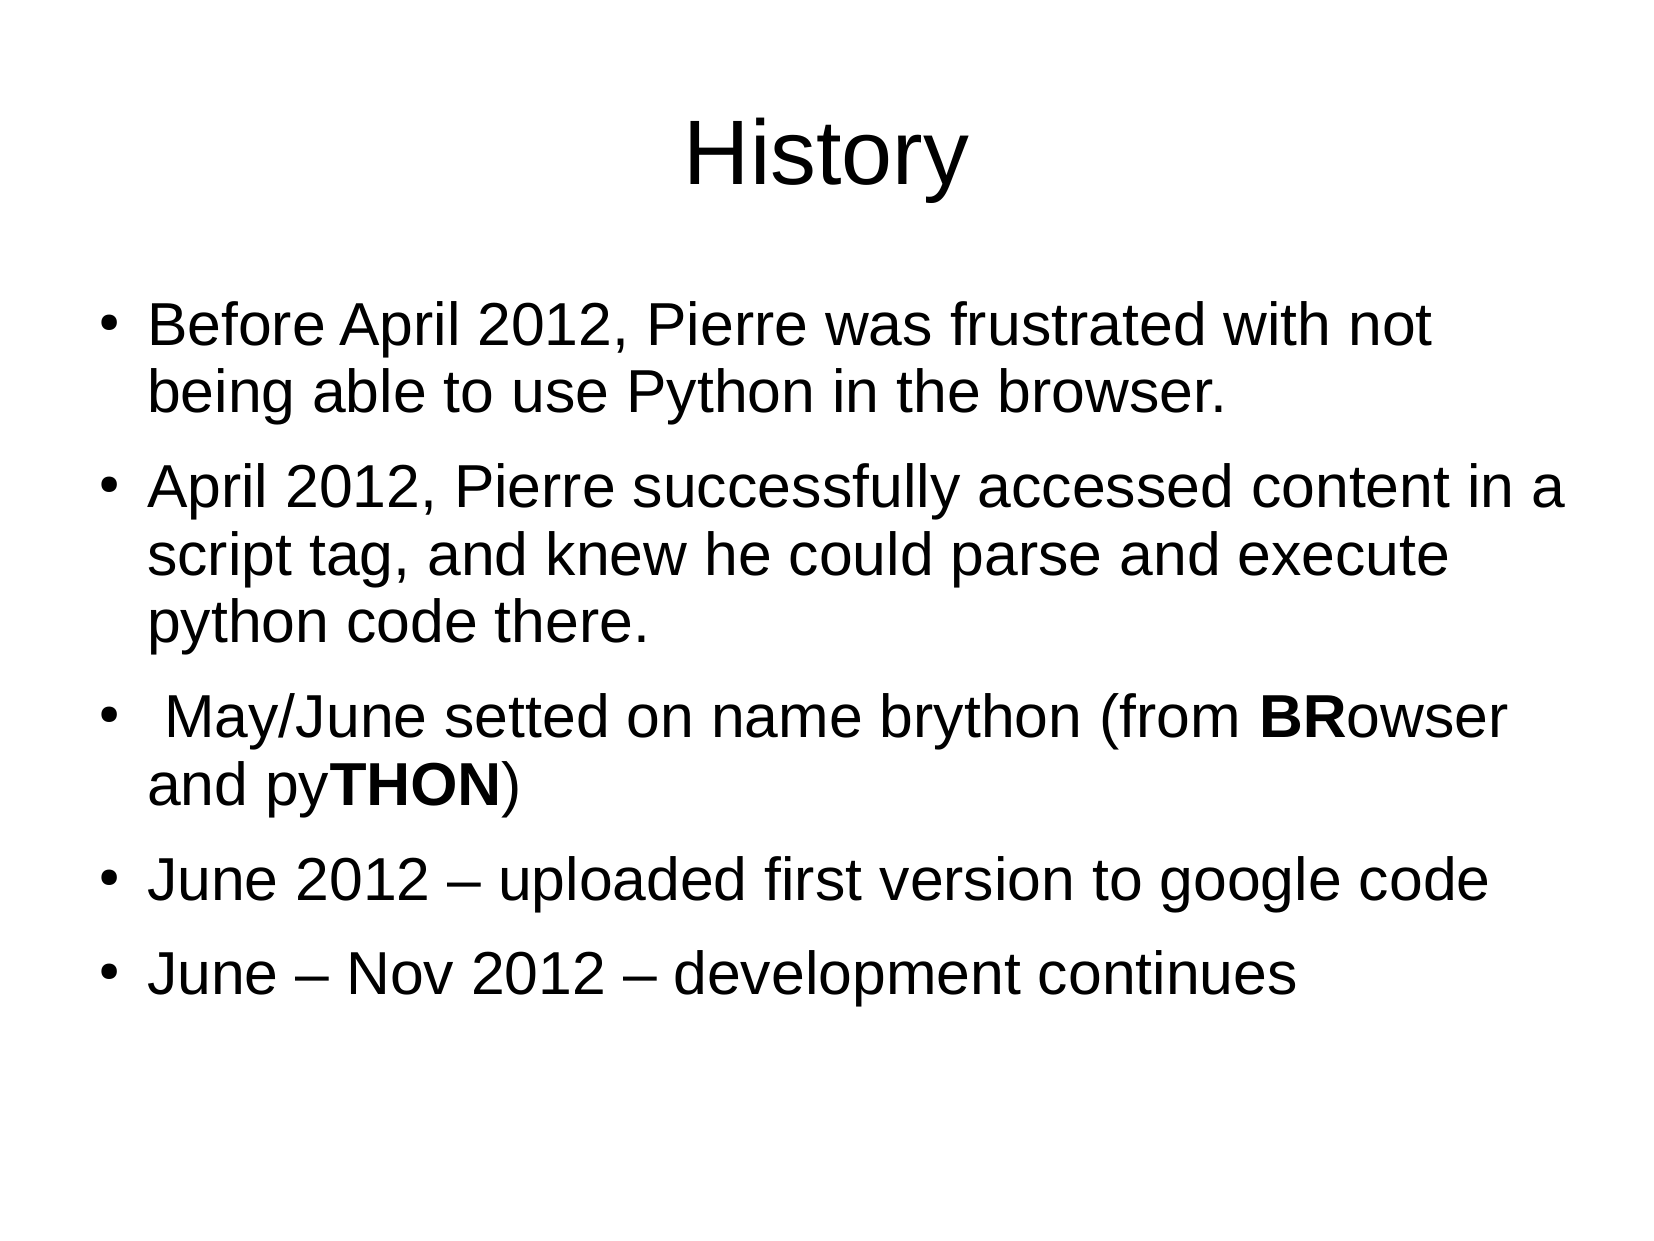

# History
Before April 2012, Pierre was frustrated with not being able to use Python in the browser.
April 2012, Pierre successfully accessed content in a script tag, and knew he could parse and execute python code there.
 May/June setted on name brython (from BRowser and pyTHON)
June 2012 – uploaded first version to google code
June – Nov 2012 – development continues